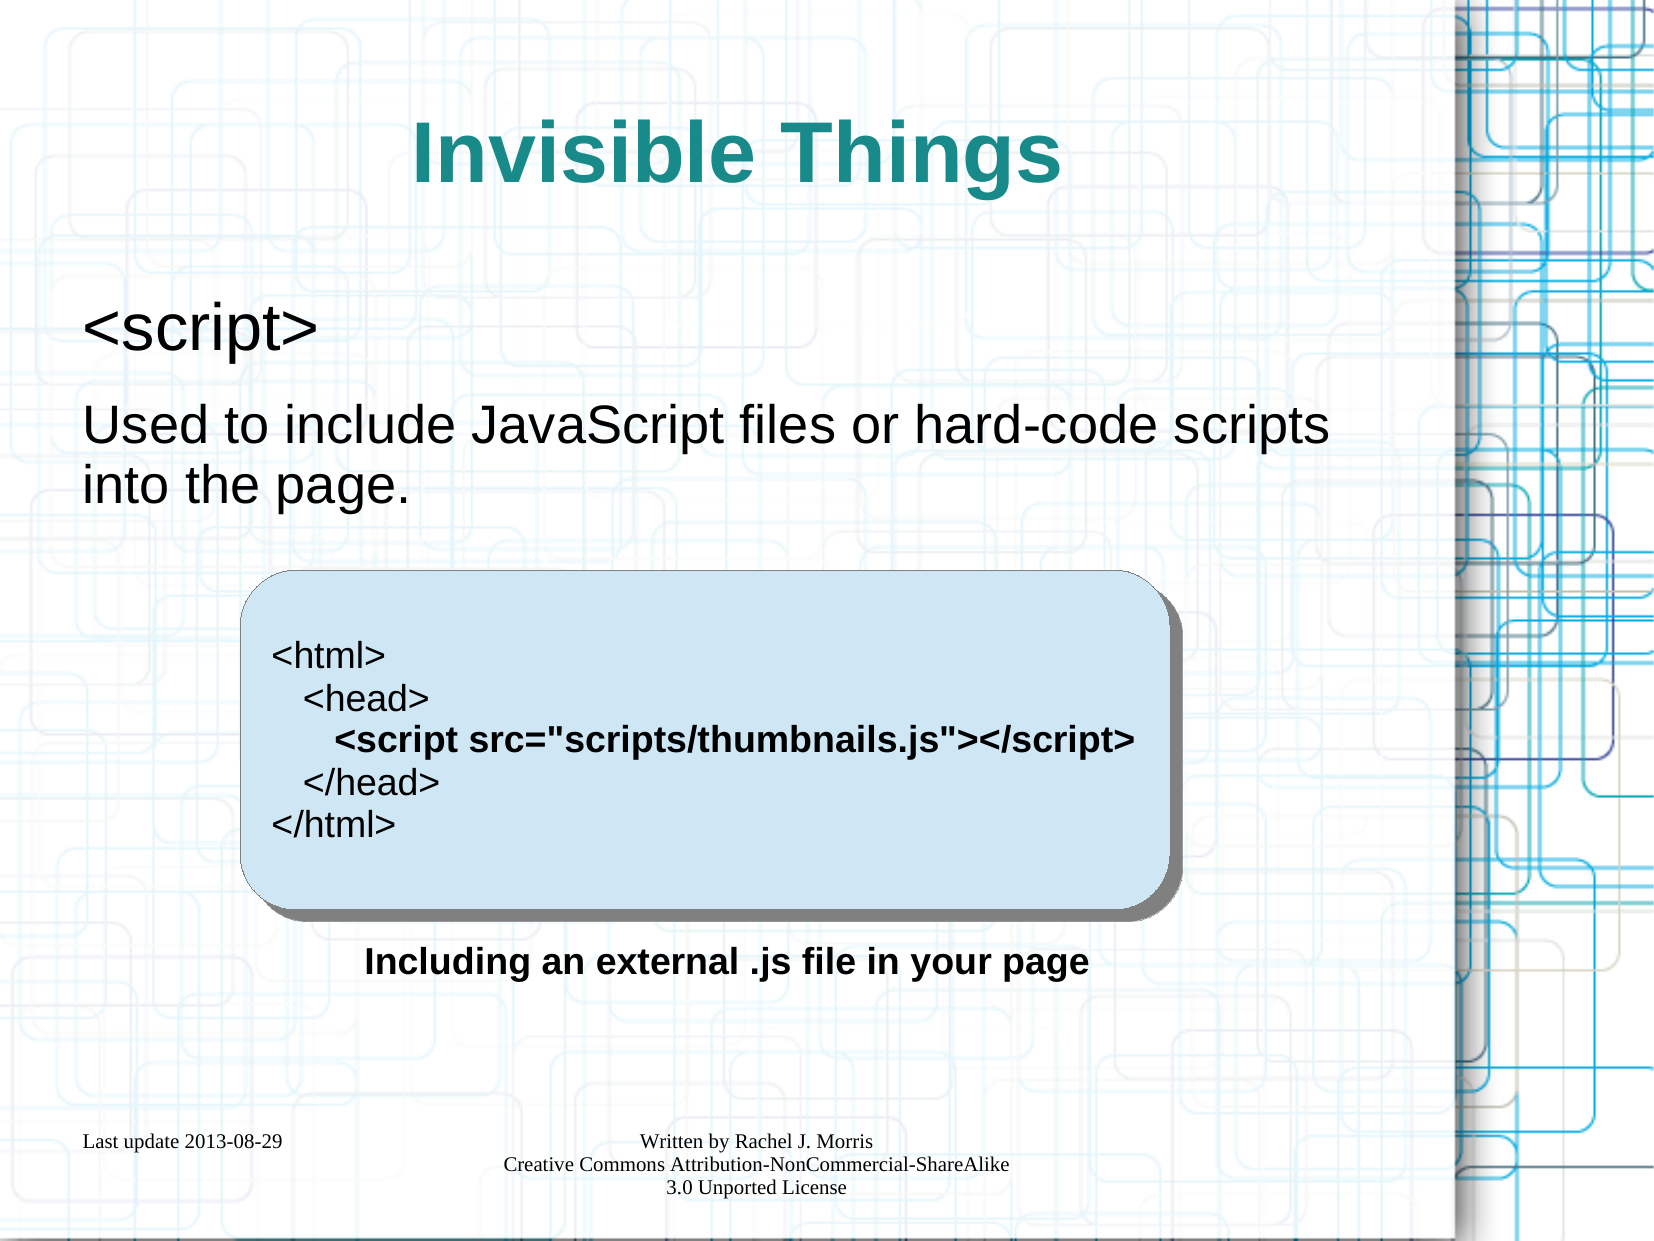

# Invisible Things
<script>
Used to include JavaScript files or hard-code scripts into the page.
<html>
 <head>
 <script src="scripts/thumbnails.js"></script>
 </head>
</html>
Including an external .js file in your page